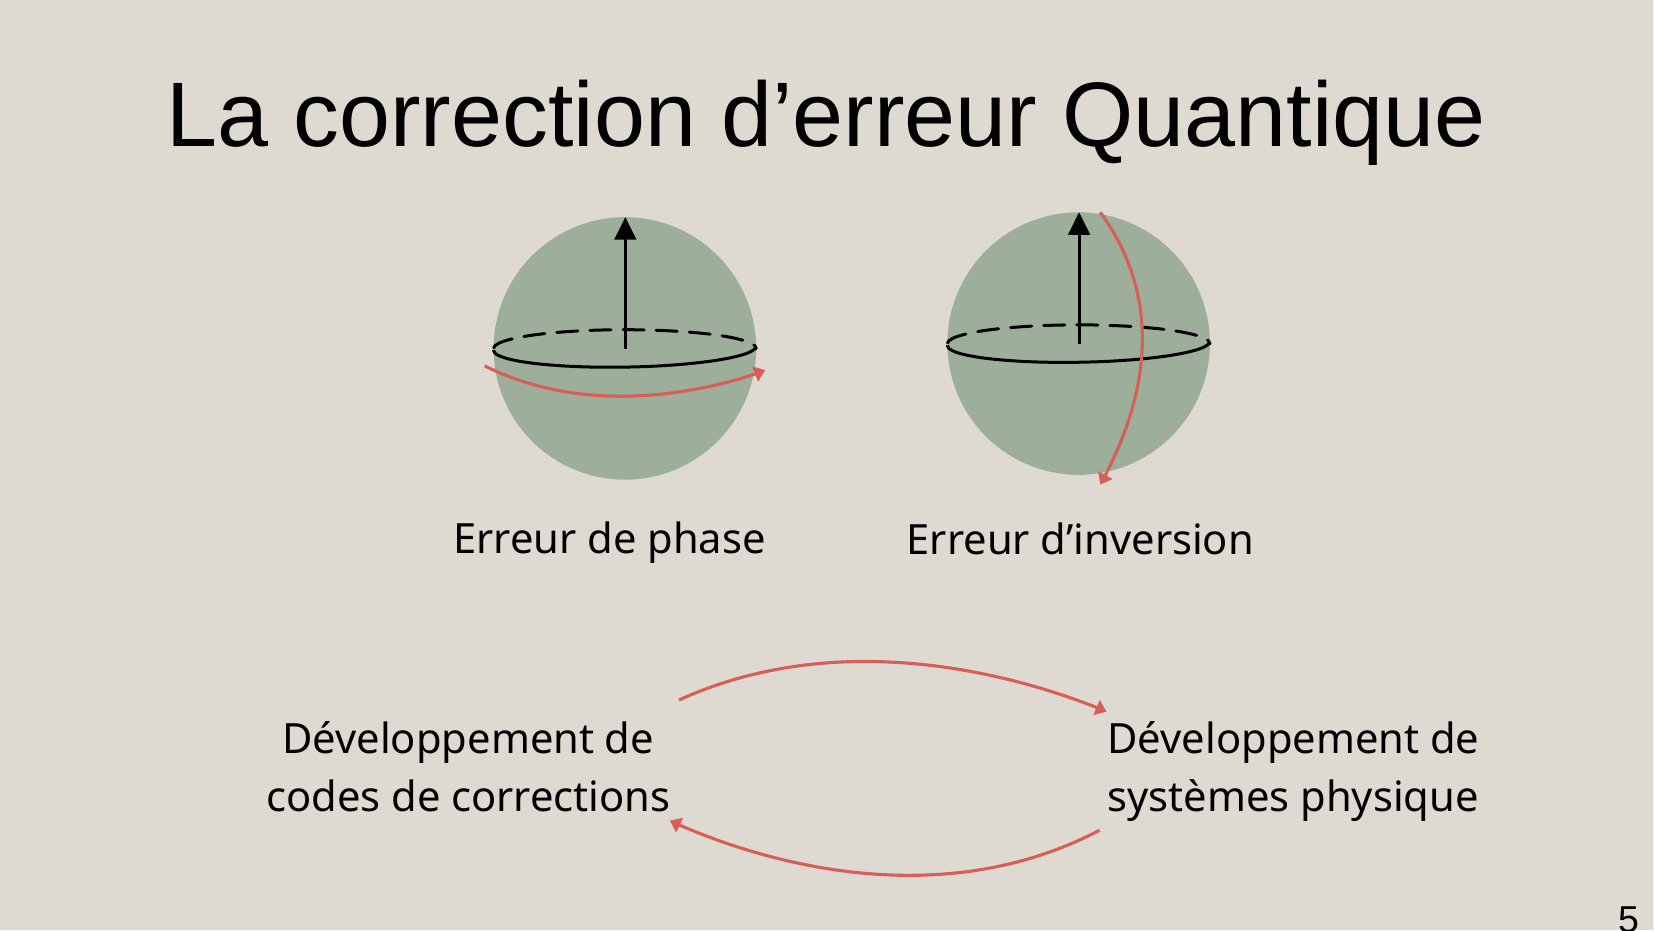

# La correction d’erreur Quantique
Erreur de phase
Erreur d’inversion
Développement de systèmes physique
Développement de codes de corrections